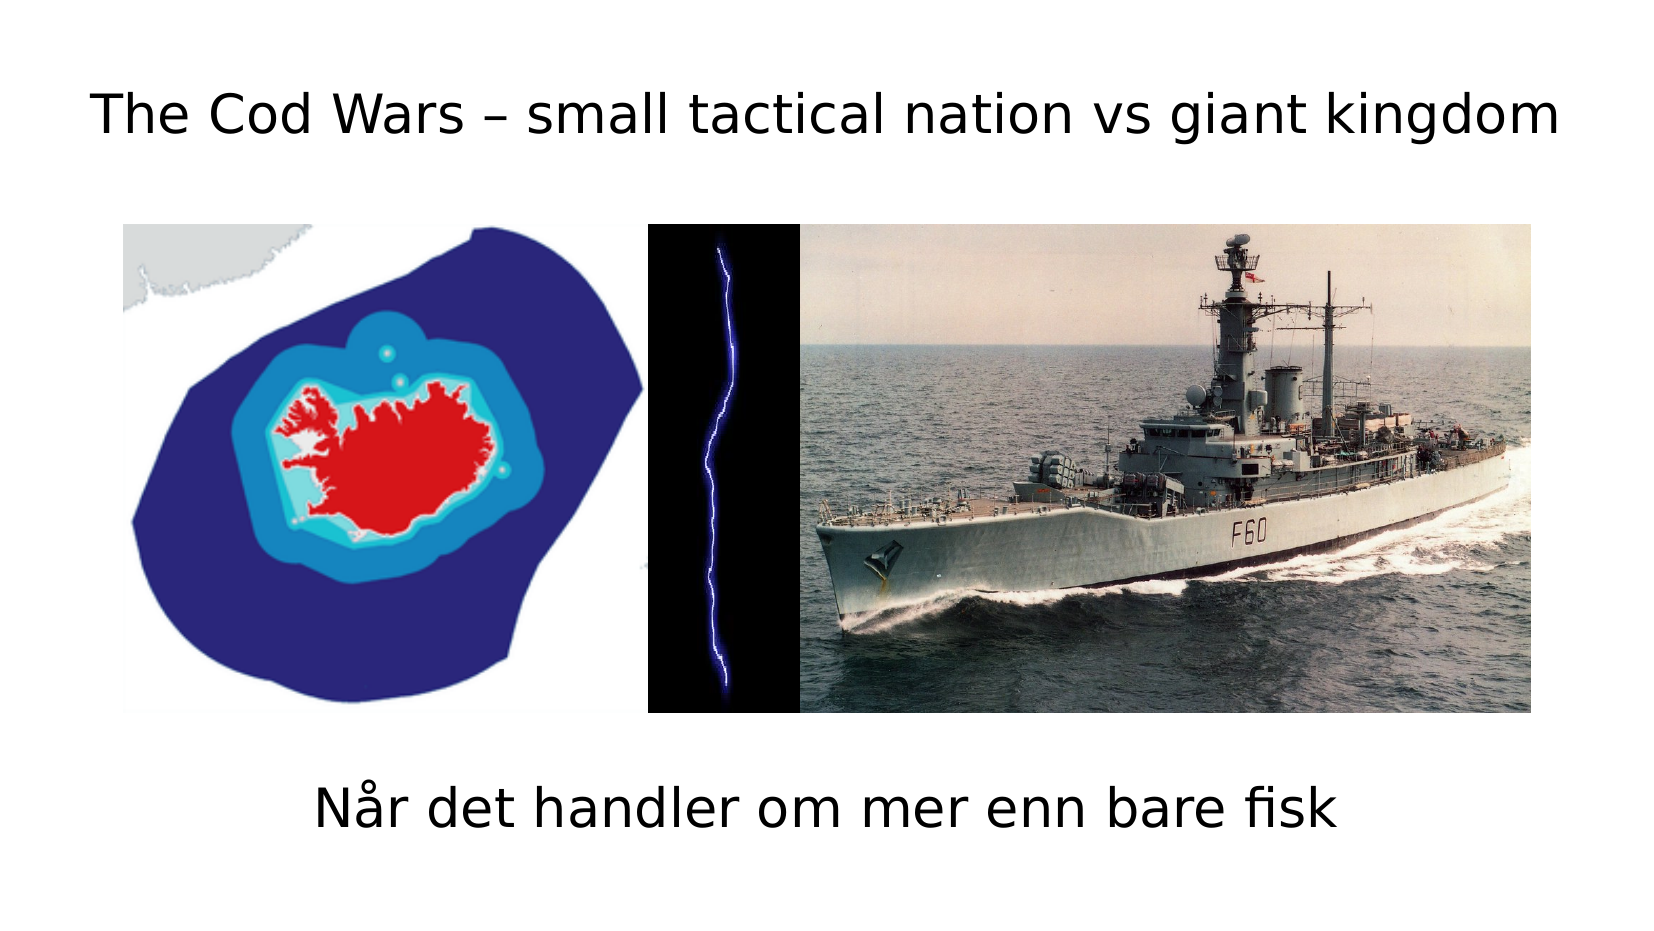

# The Cod Wars – small tactical nation vs giant kingdom
Når det handler om mer enn bare fisk